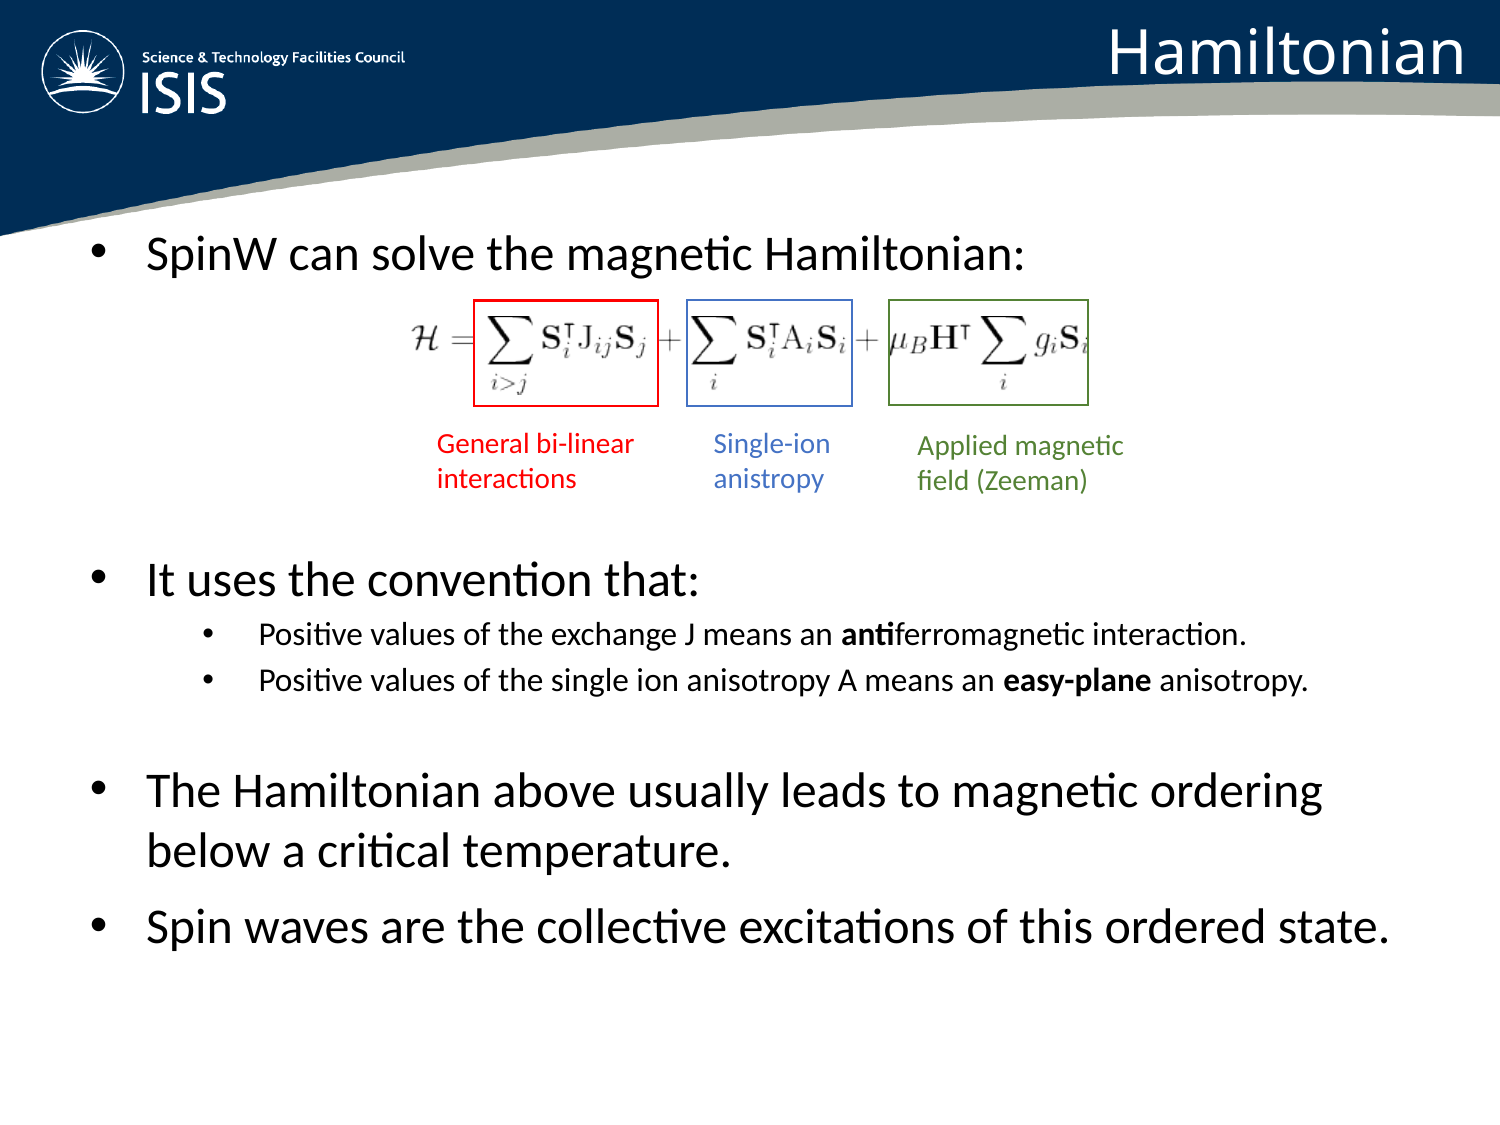

Hamiltonian
# SpinW can solve the magnetic Hamiltonian:
It uses the convention that:
Positive values of the exchange J means an antiferromagnetic interaction.
Positive values of the single ion anisotropy A means an easy-plane anisotropy.
The Hamiltonian above usually leads to magnetic ordering below a critical temperature.
Spin waves are the collective excitations of this ordered state.
Applied magnetic
field (Zeeman)
Single-ion
anistropy
General bi-linear
interactions